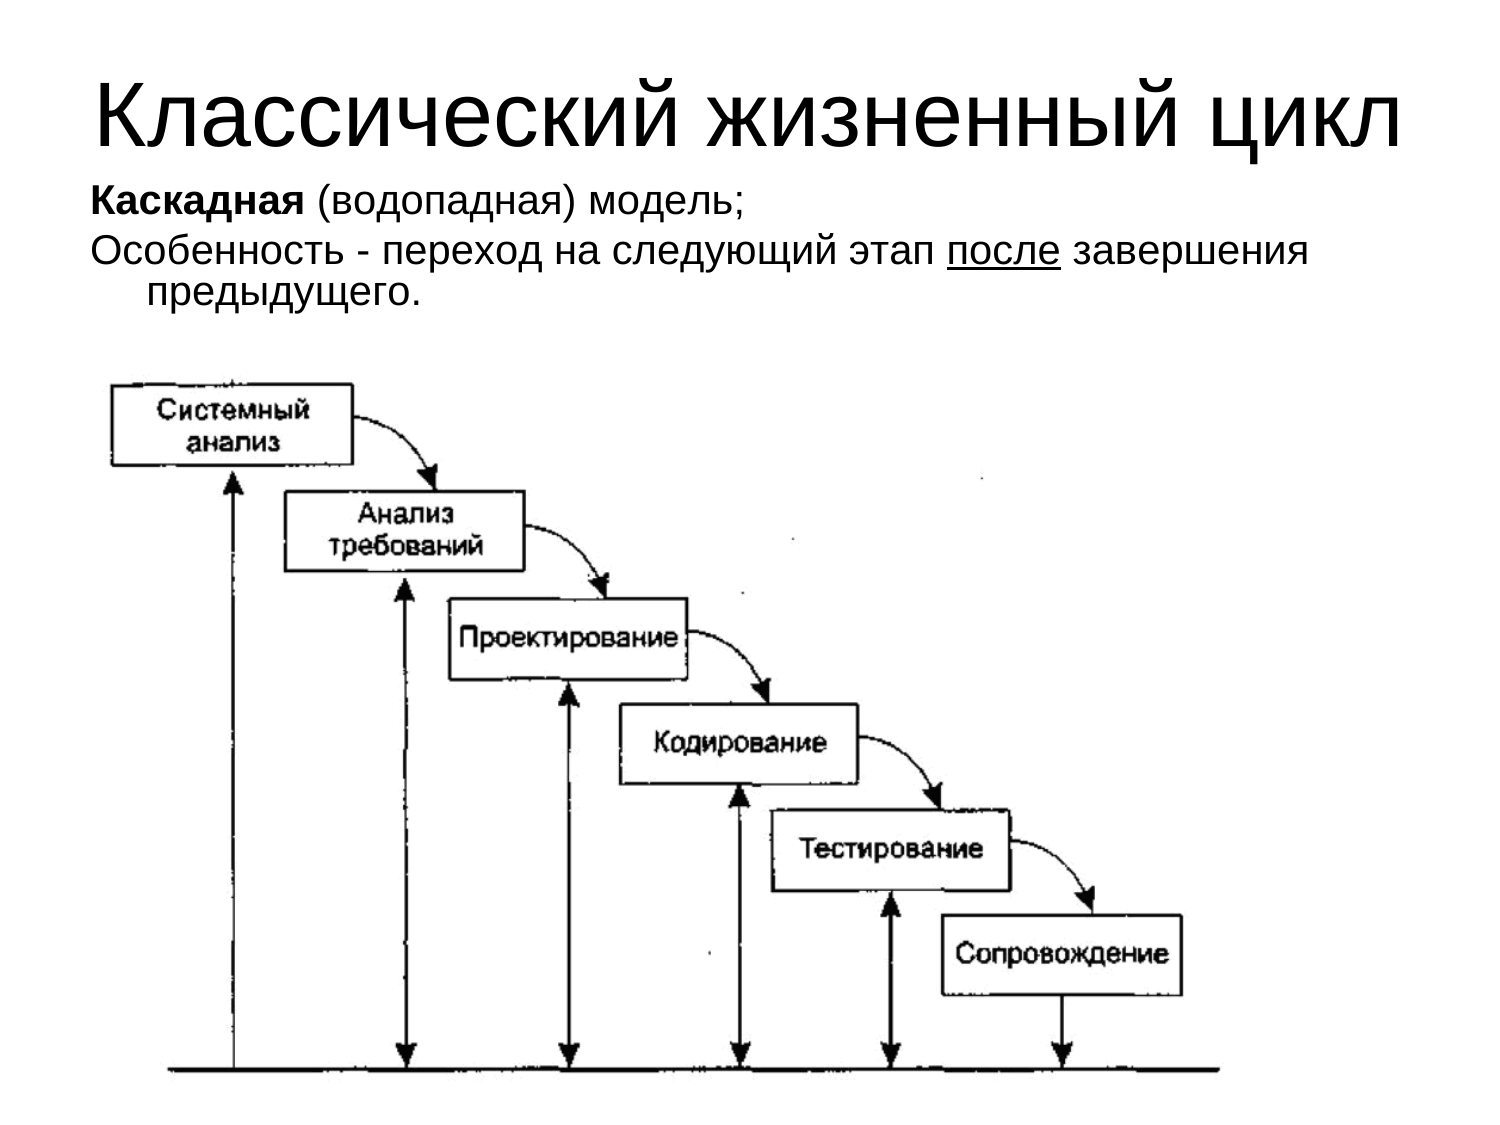

# Классический жизненный цикл
Каскадная (водопадная) модель;
Особенность - переход на следующий этап после завершения предыдущего.